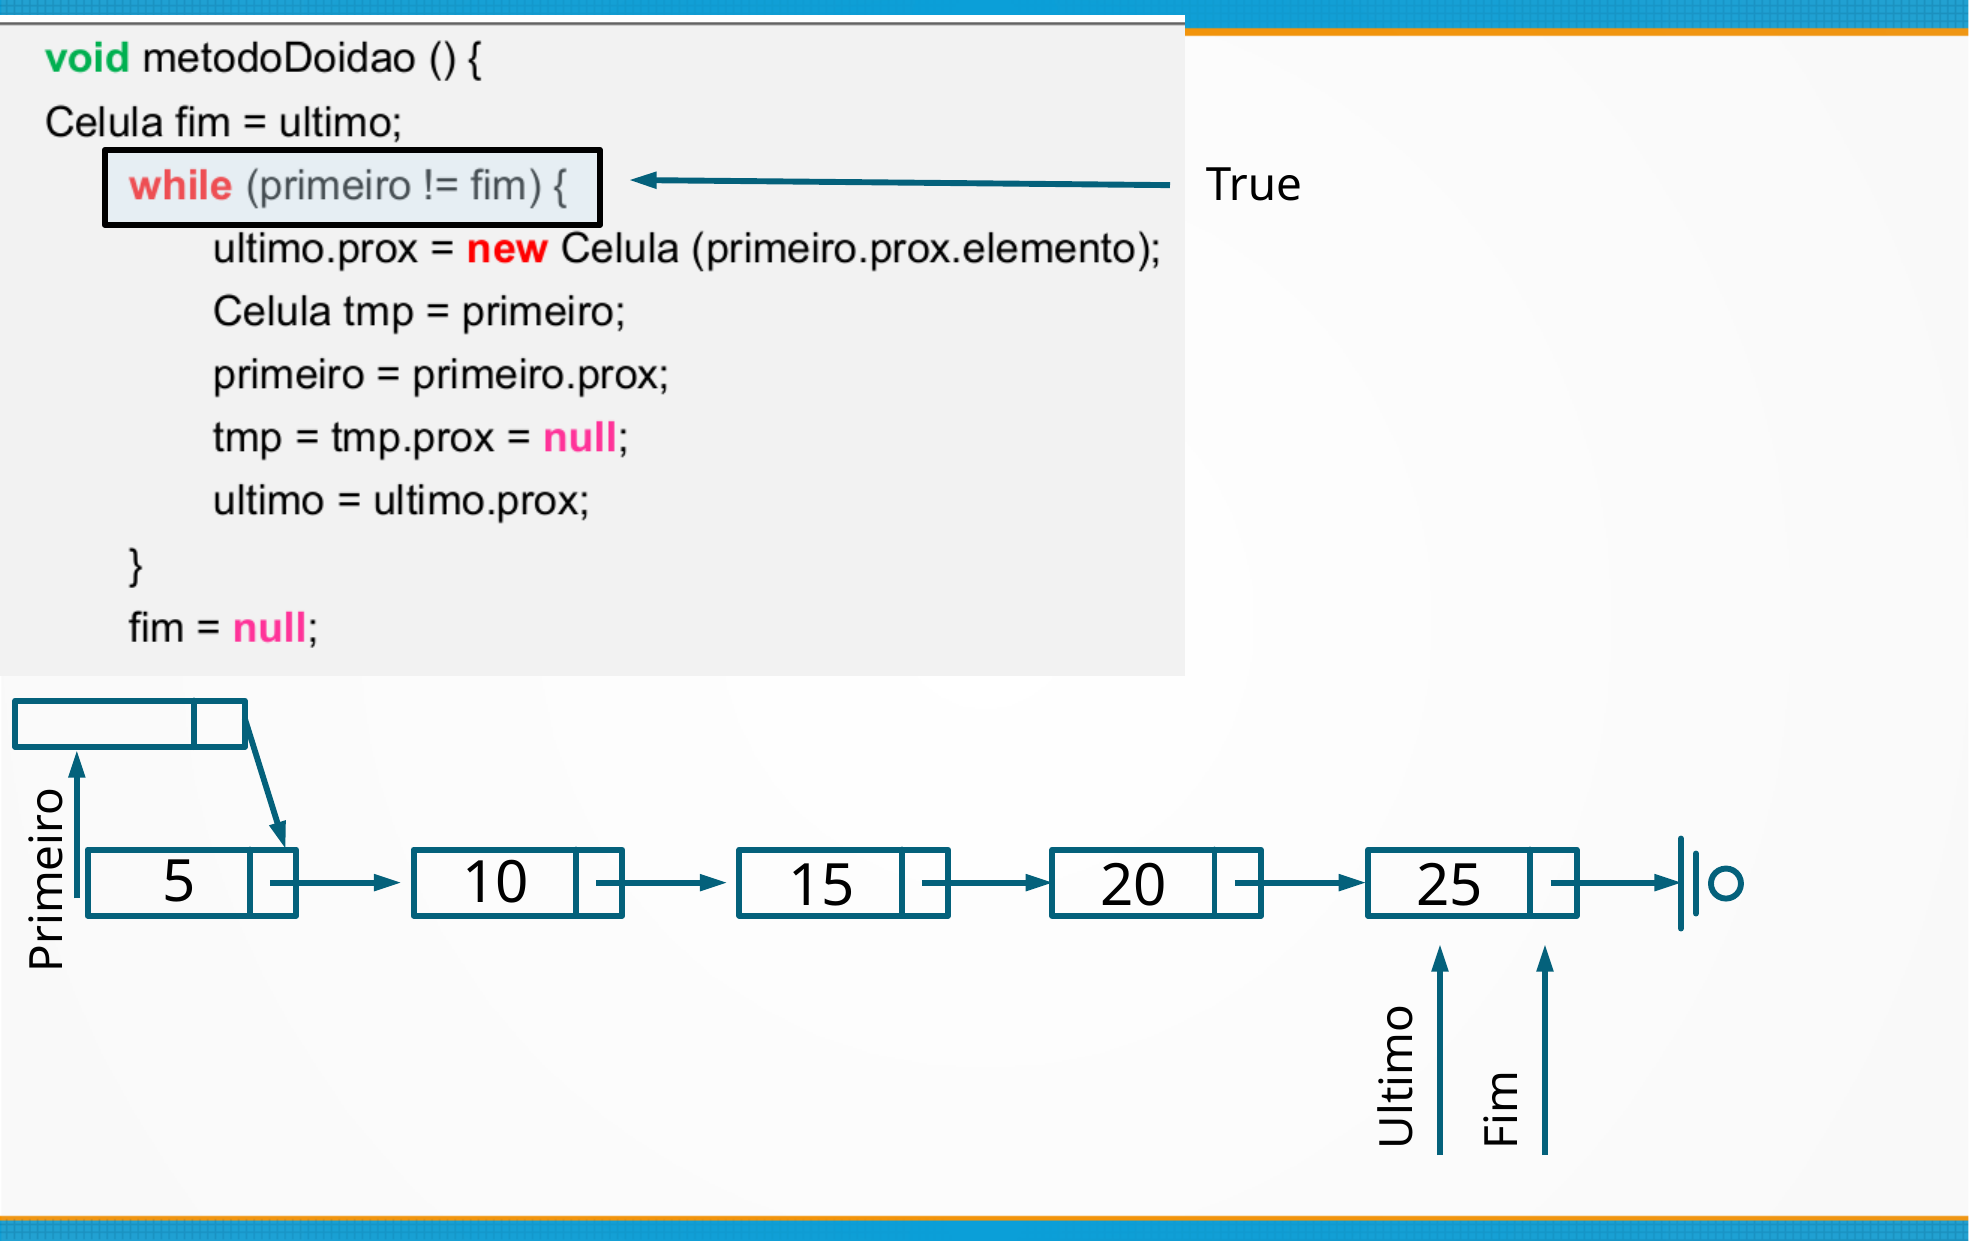

True
5
10
15
20
25
Primeiro
Ultimo
Fim